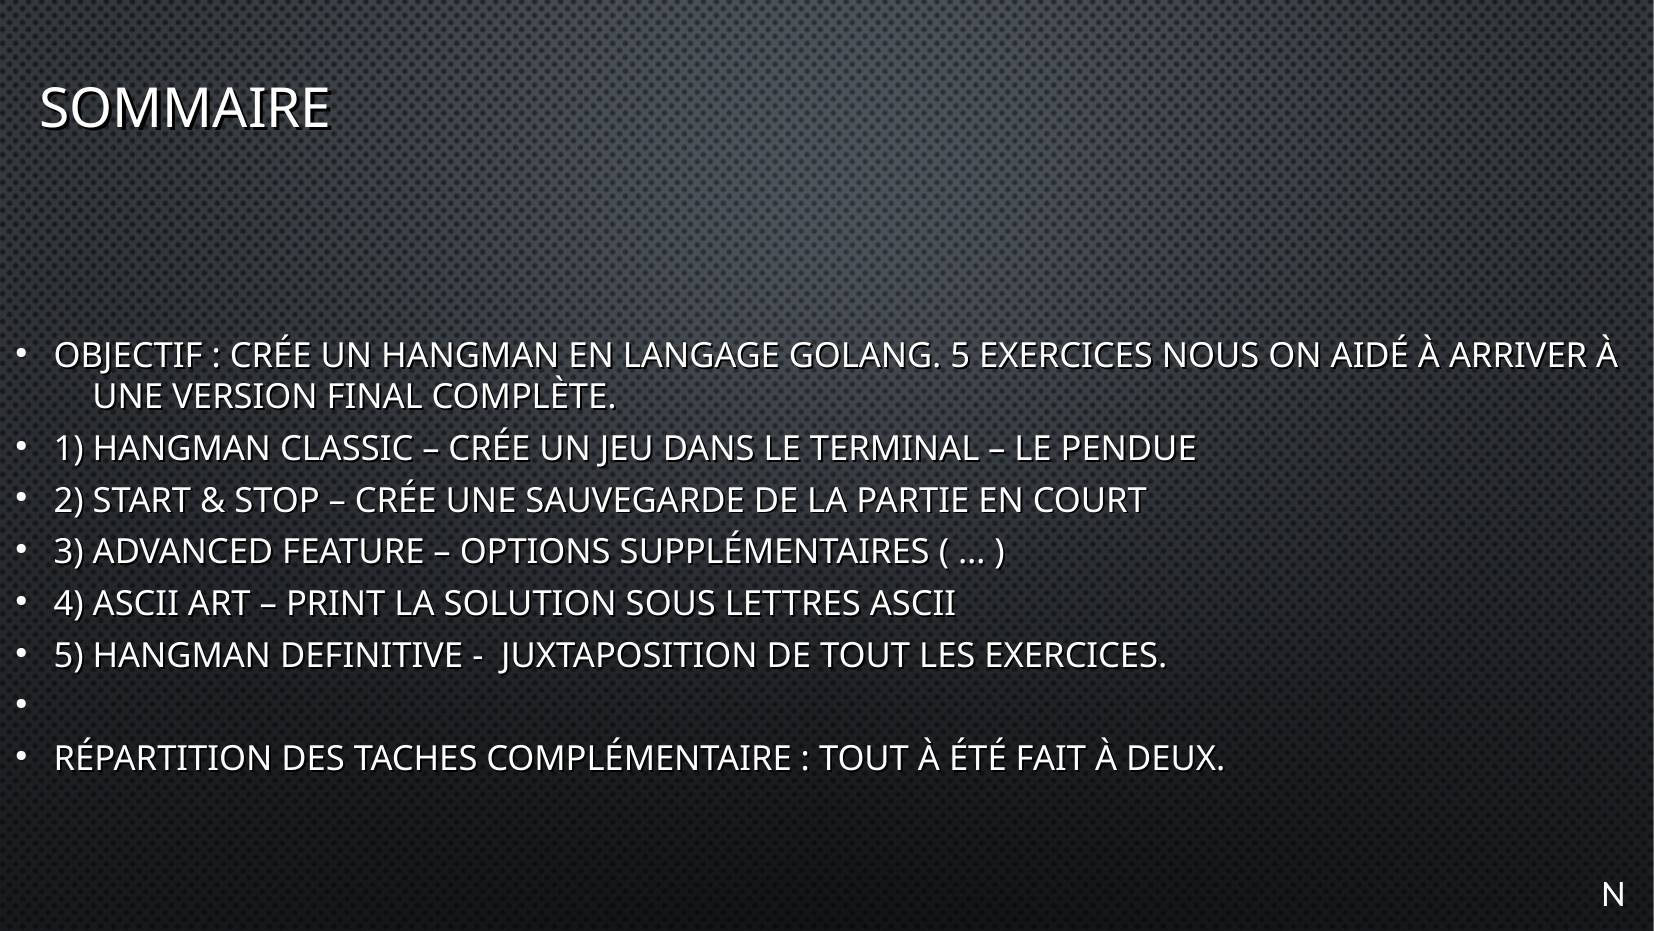

# Sommaire
Objectif : Crée un Hangman en langage Golang. 5 Exercices nous on aidé à arriver à une version final complète.
1) Hangman classic – Crée un jeu dans le terminal – Le pendue
2) Start & Stop – Crée une sauvegarde de la partie en court
3) Advanced feature – Options supplémentaires ( … )
4) Ascii Art – Print la solution sous lettres Ascii
5) Hangman definitive - Juxtaposition de tout les exercices.
Répartition des taches complémentaire : Tout à été fait à deux.
N
.